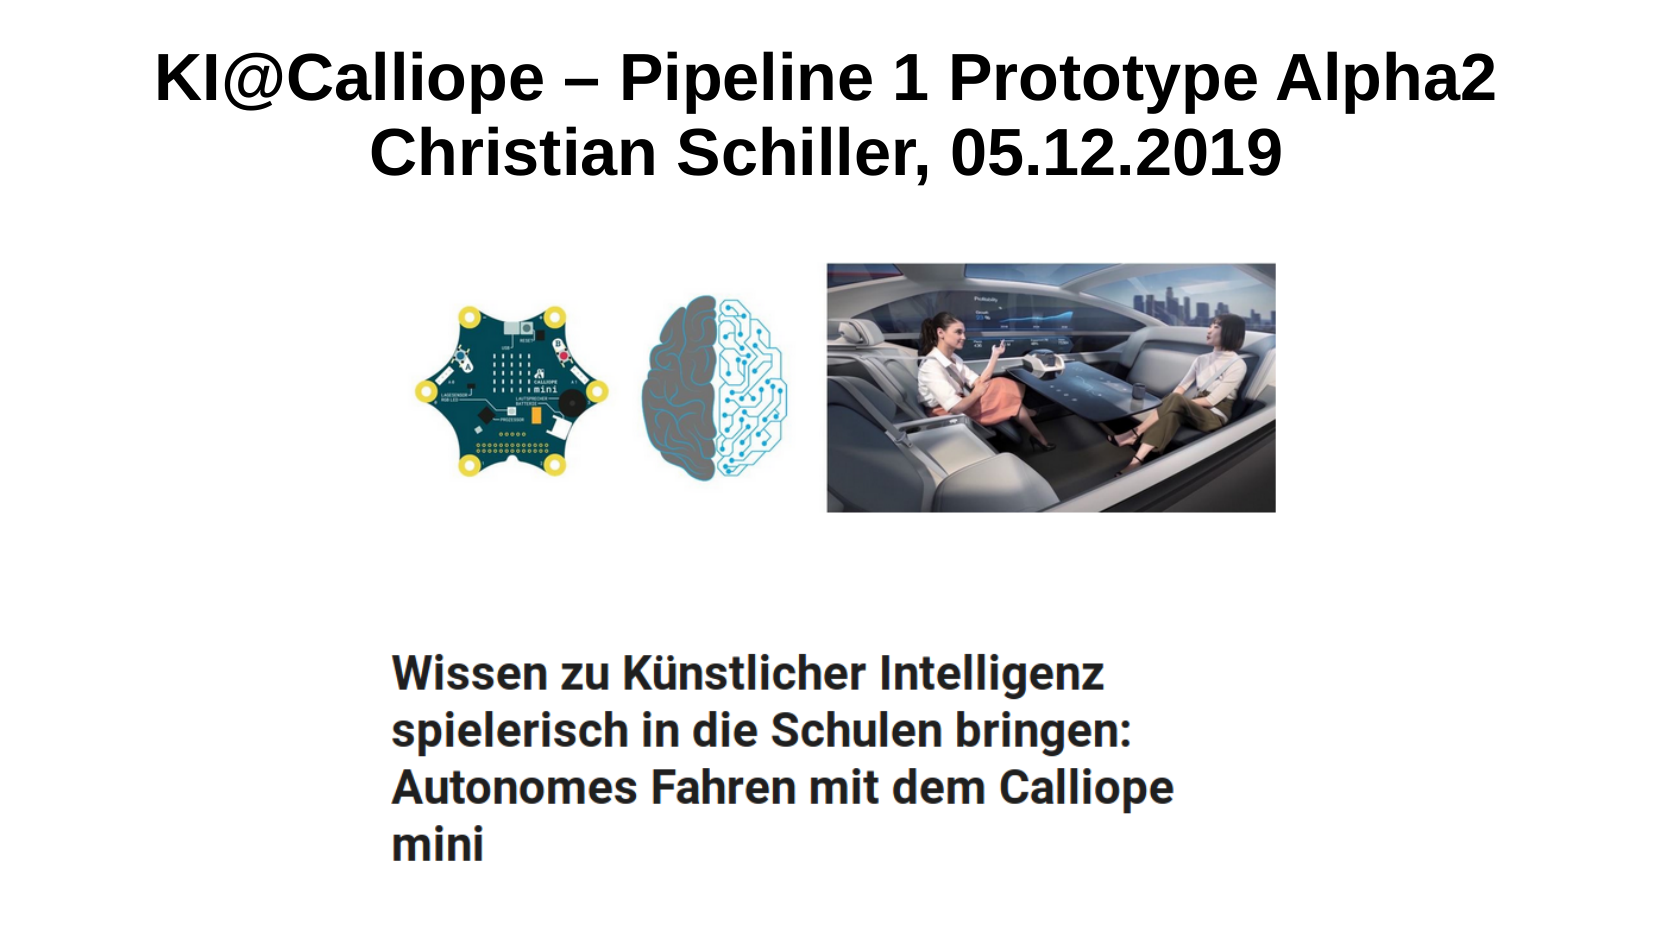

# KI@Calliope – Pipeline 1 Prototype Alpha2 Christian Schiller, 05.12.2019